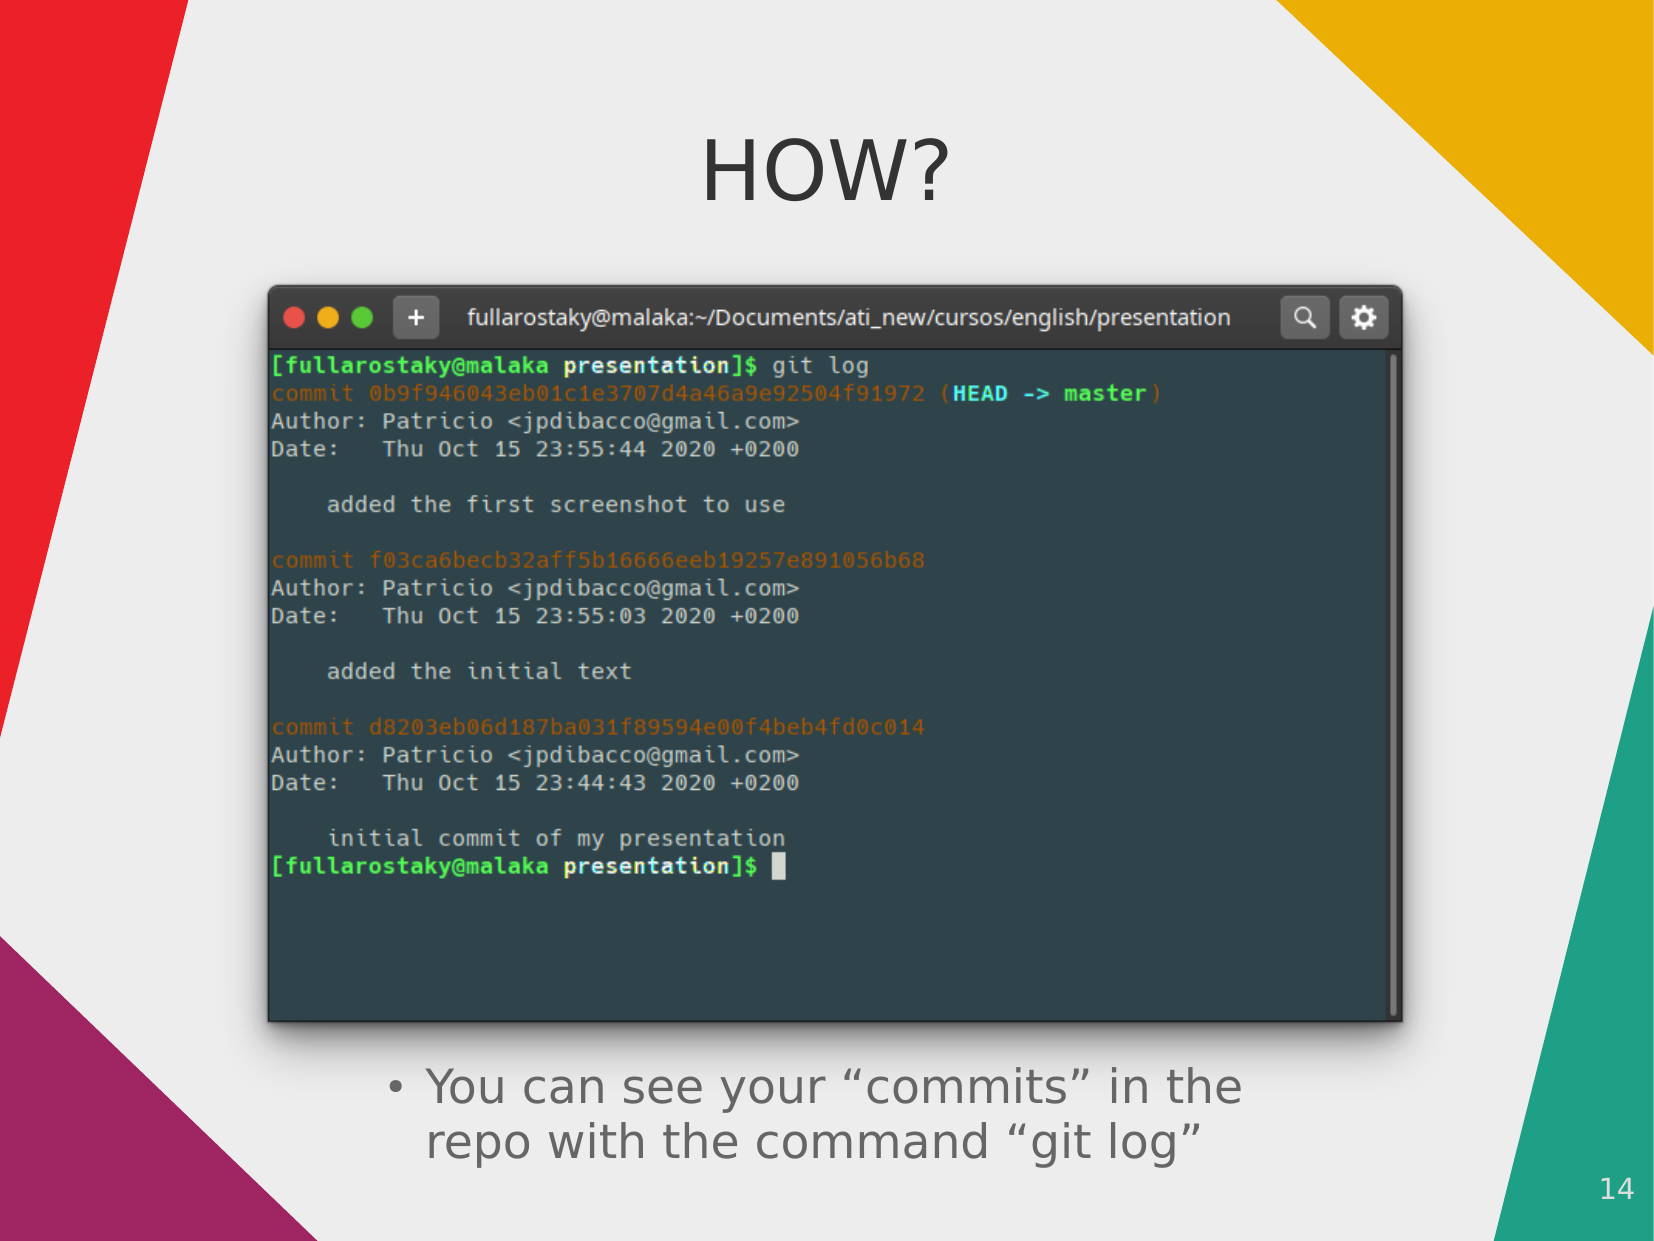

# HOW?
You can see your “commits” in the repo with the command “git log”
14